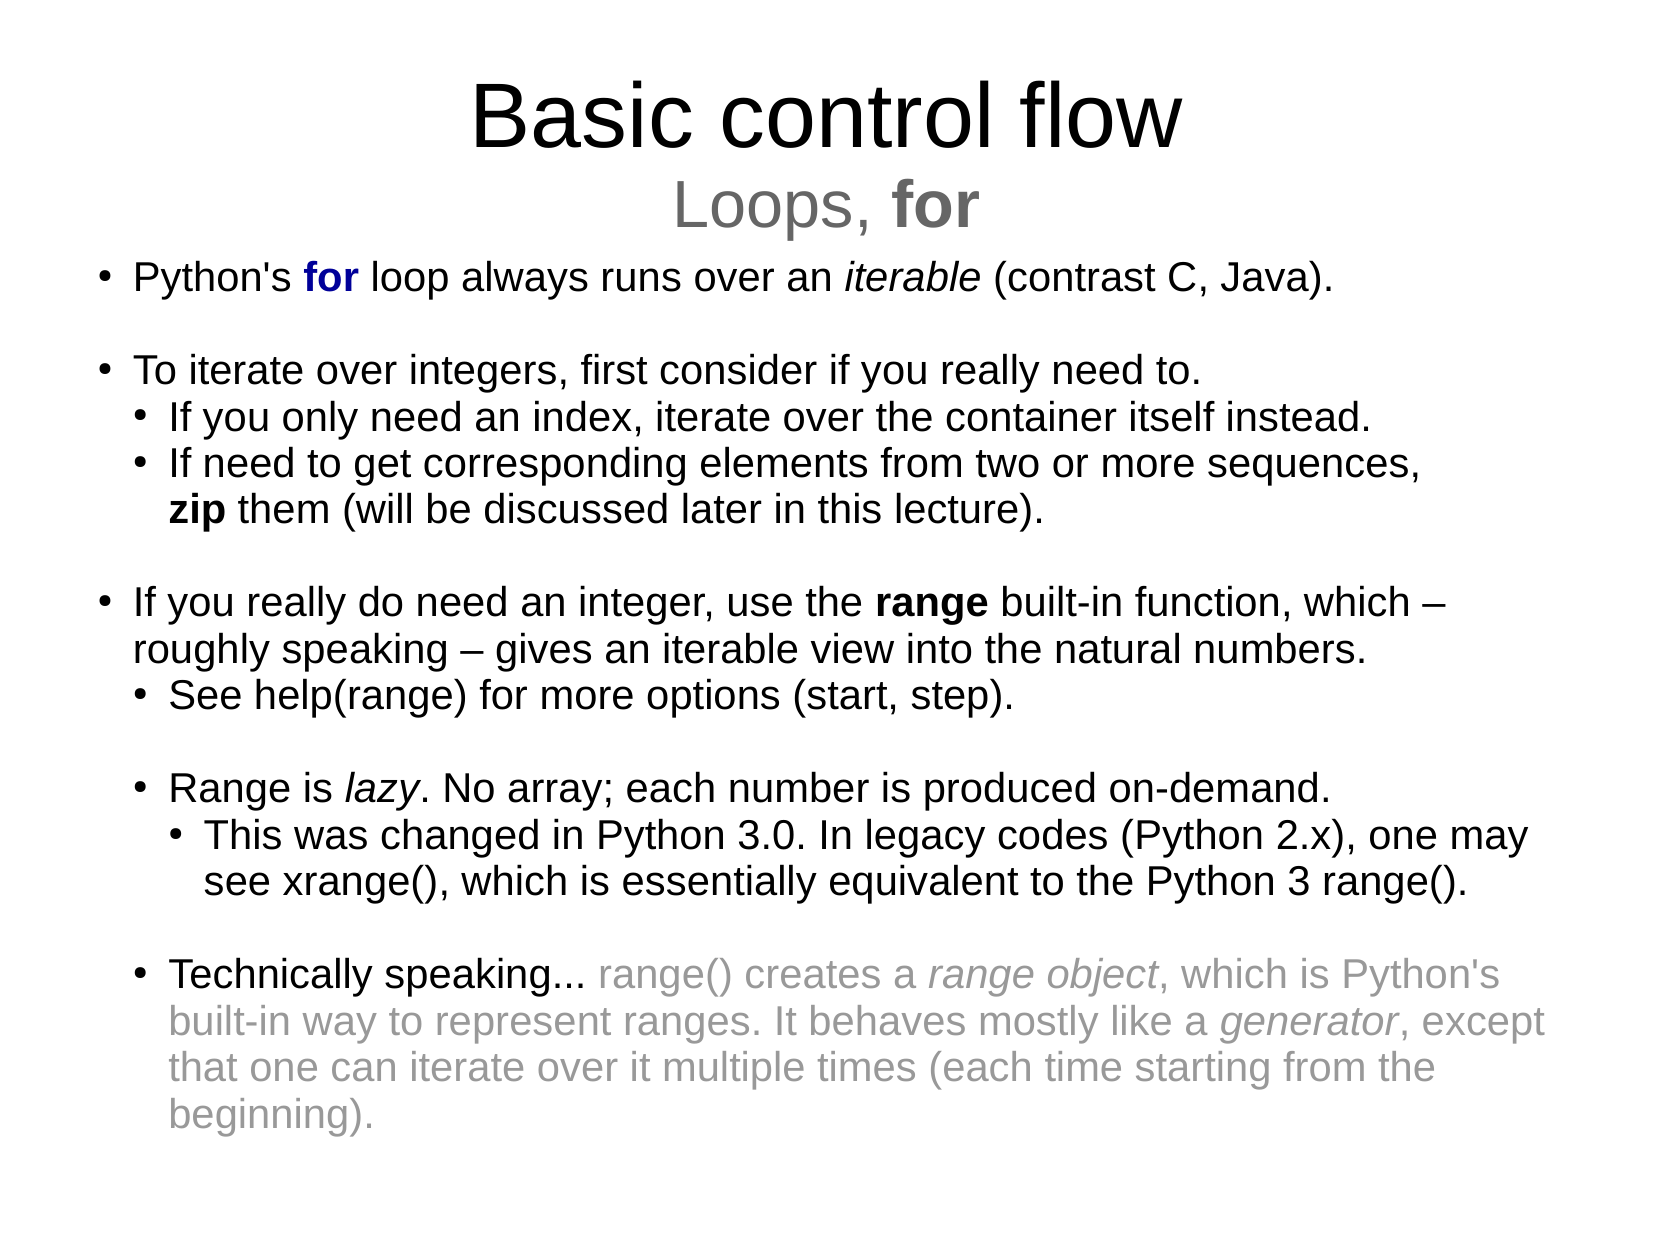

# Basic control flow Loops, for
Python's for loop always runs over an iterable (contrast C, Java).
To iterate over integers, first consider if you really need to.
If you only need an index, iterate over the container itself instead.
If need to get corresponding elements from two or more sequences,
zip them (will be discussed later in this lecture).
If you really do need an integer, use the range built-in function, which – roughly speaking – gives an iterable view into the natural numbers.
See help(range) for more options (start, step).
Range is lazy. No array; each number is produced on-demand.
This was changed in Python 3.0. In legacy codes (Python 2.x), one may see xrange(), which is essentially equivalent to the Python 3 range().
Technically speaking... range() creates a range object, which is Python's built-in way to represent ranges. It behaves mostly like a generator, except that one can iterate over it multiple times (each time starting from the beginning).